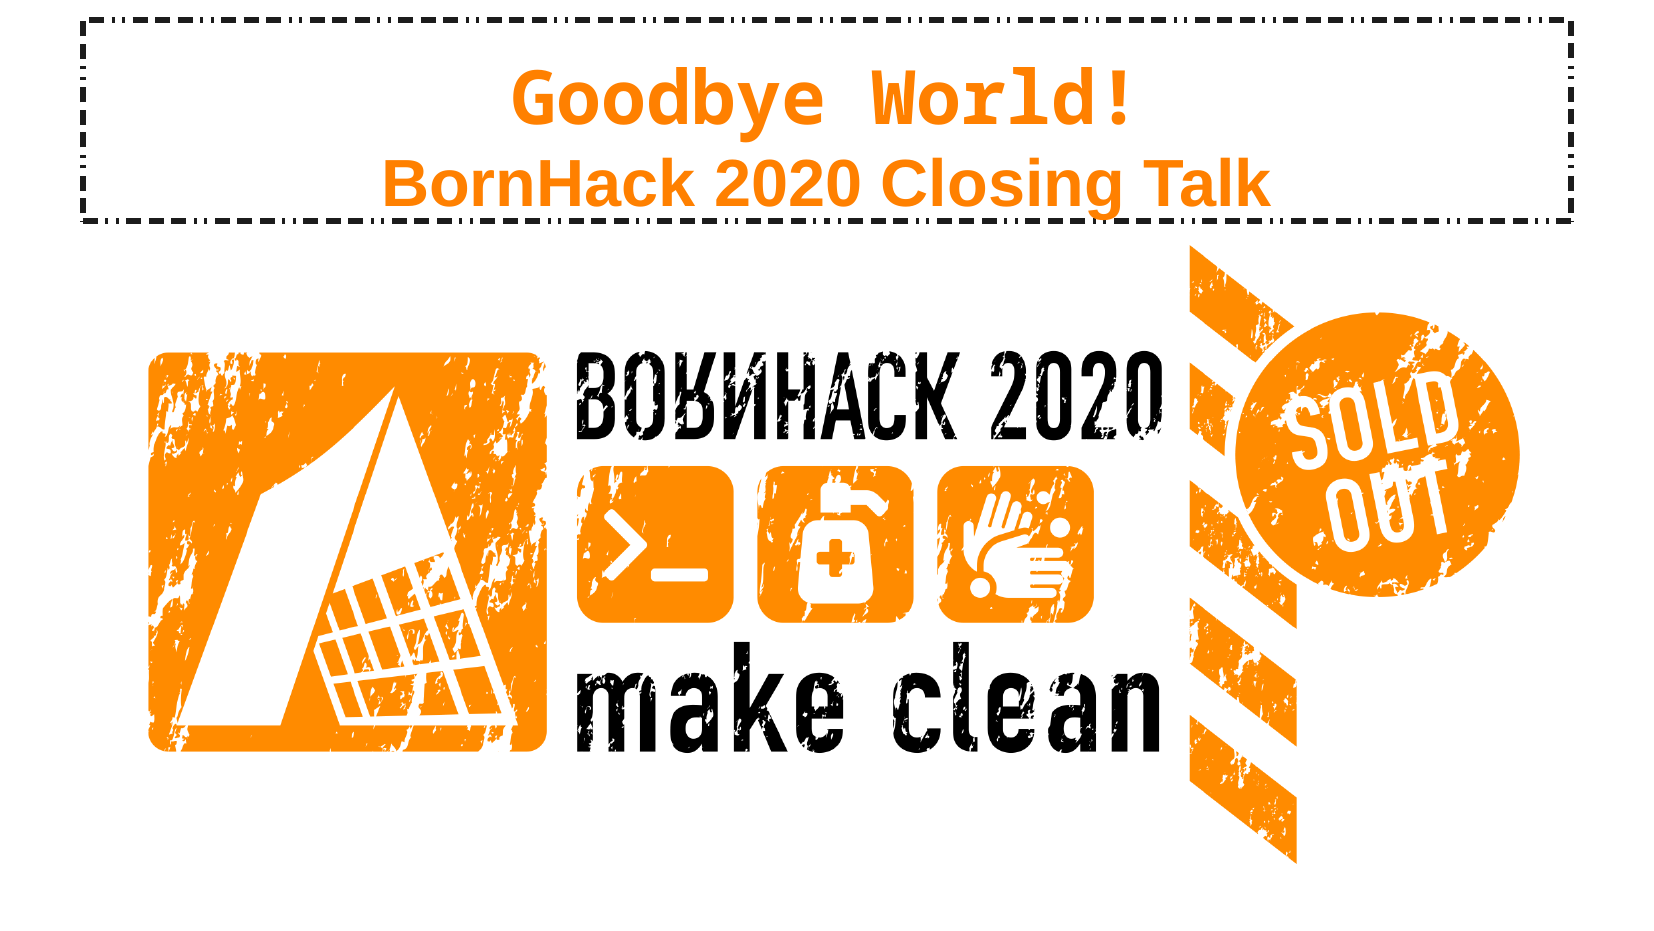

# Goodbye World! BornHack 2020 Closing Talk